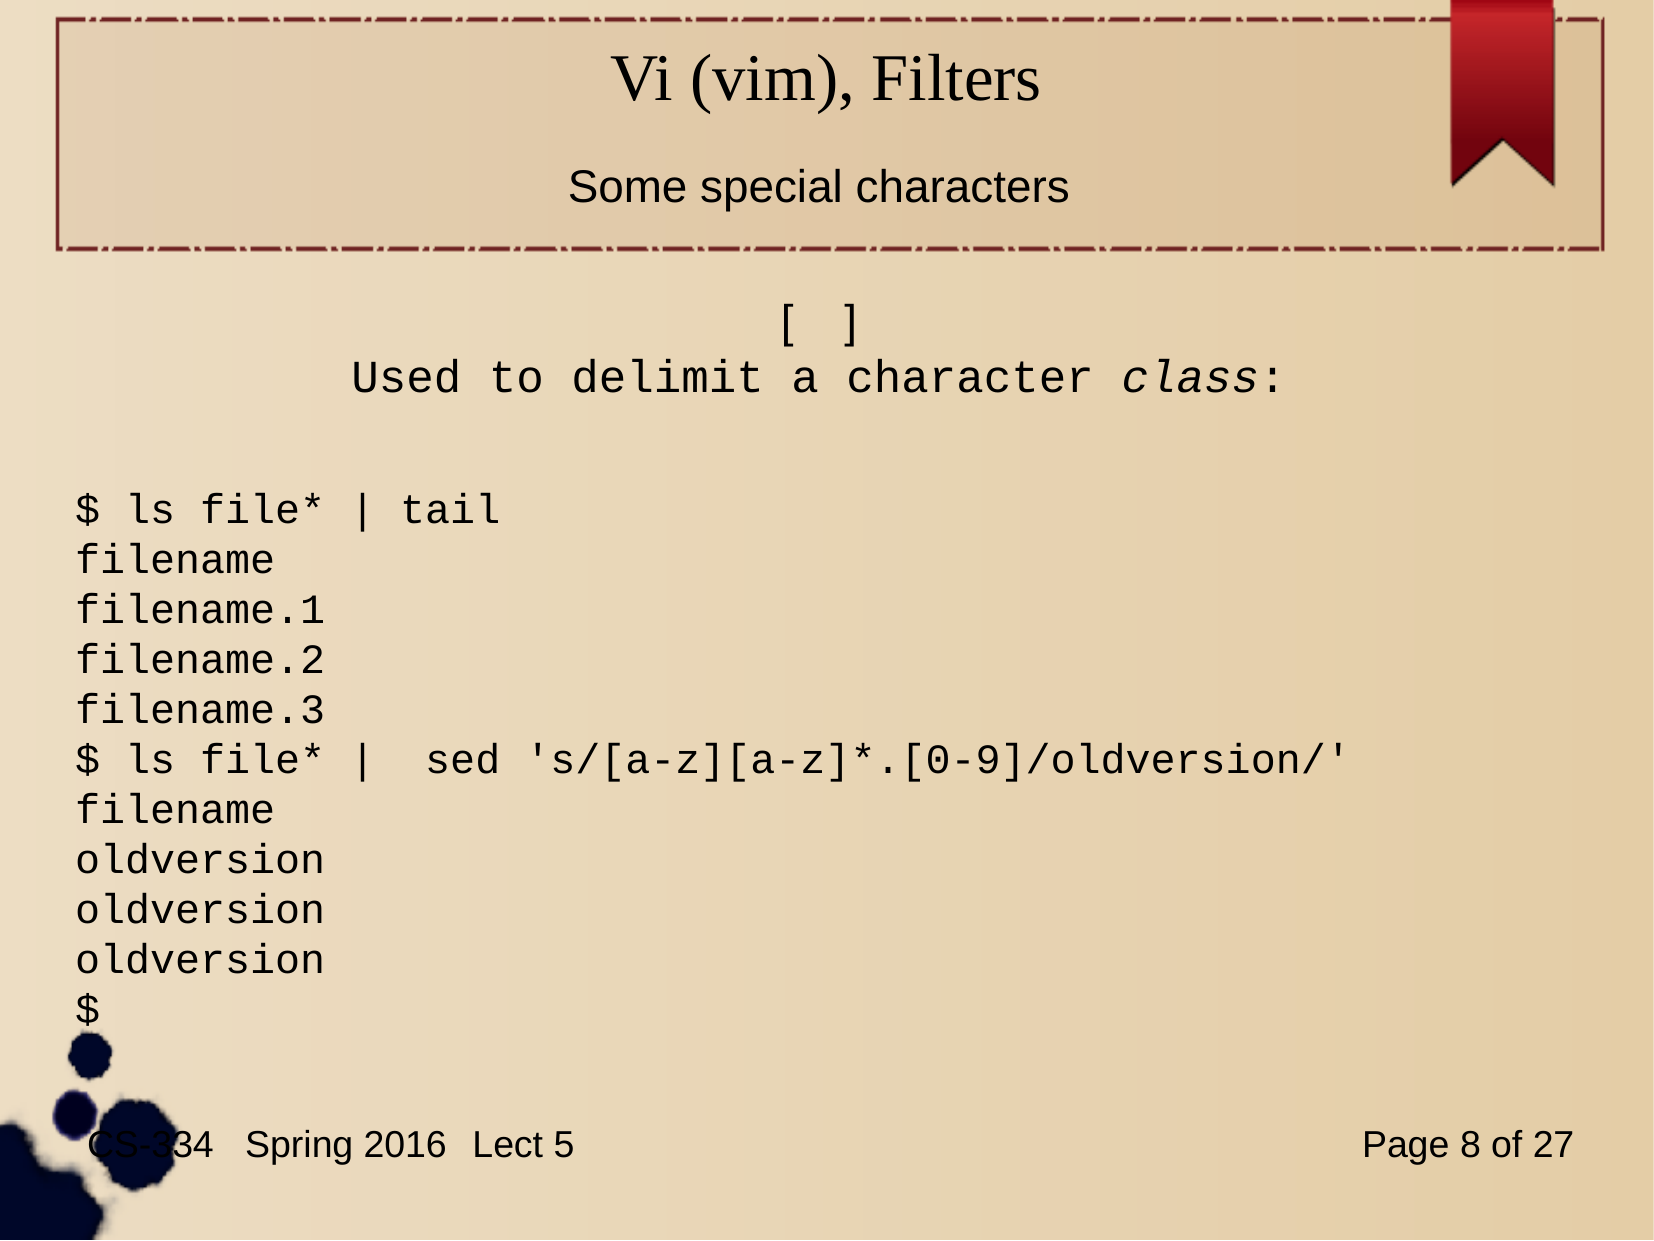

Vi (vim), Filters
Some special characters
[ ]
Used to delimit a character class:
$ ls file* | tail
filename
filename.1
filename.2
filename.3
$ ls file* | sed 's/[a-z][a-z]*.[0-9]/oldversion/'
filename
oldversion
oldversion
oldversion
$
CS-334 Spring 2016	 Lect 5											Page of 27